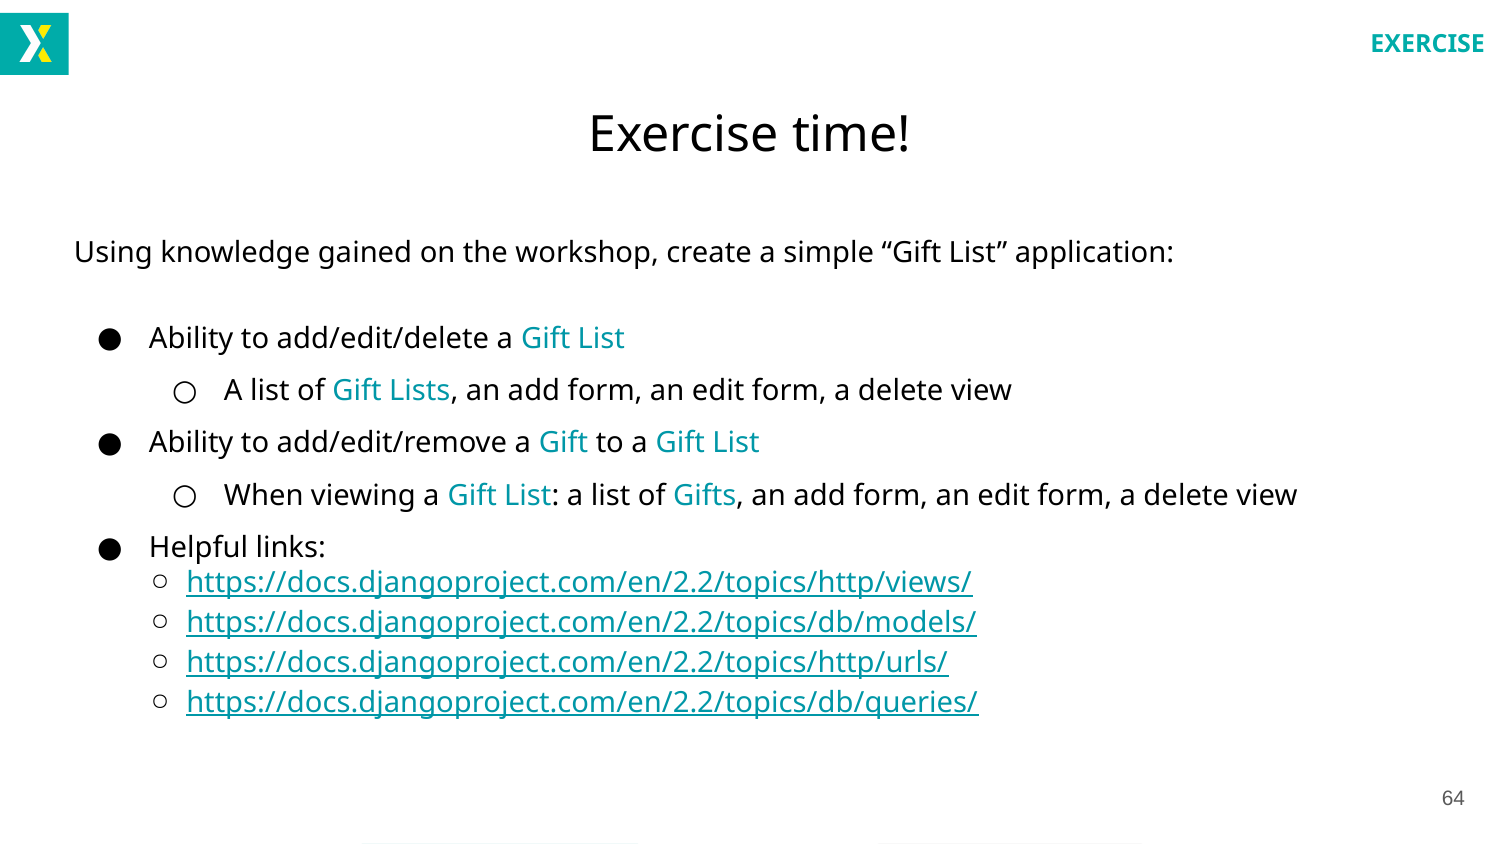

Exercise time!
Using knowledge gained on the workshop, create a simple “Gift List” application:
Ability to add/edit/delete a Gift List
A list of Gift Lists, an add form, an edit form, a delete view
Ability to add/edit/remove a Gift to a Gift List
When viewing a Gift List: a list of Gifts, an add form, an edit form, a delete view
Helpful links:
https://docs.djangoproject.com/en/2.2/topics/http/views/
https://docs.djangoproject.com/en/2.2/topics/db/models/
https://docs.djangoproject.com/en/2.2/topics/http/urls/
https://docs.djangoproject.com/en/2.2/topics/db/queries/